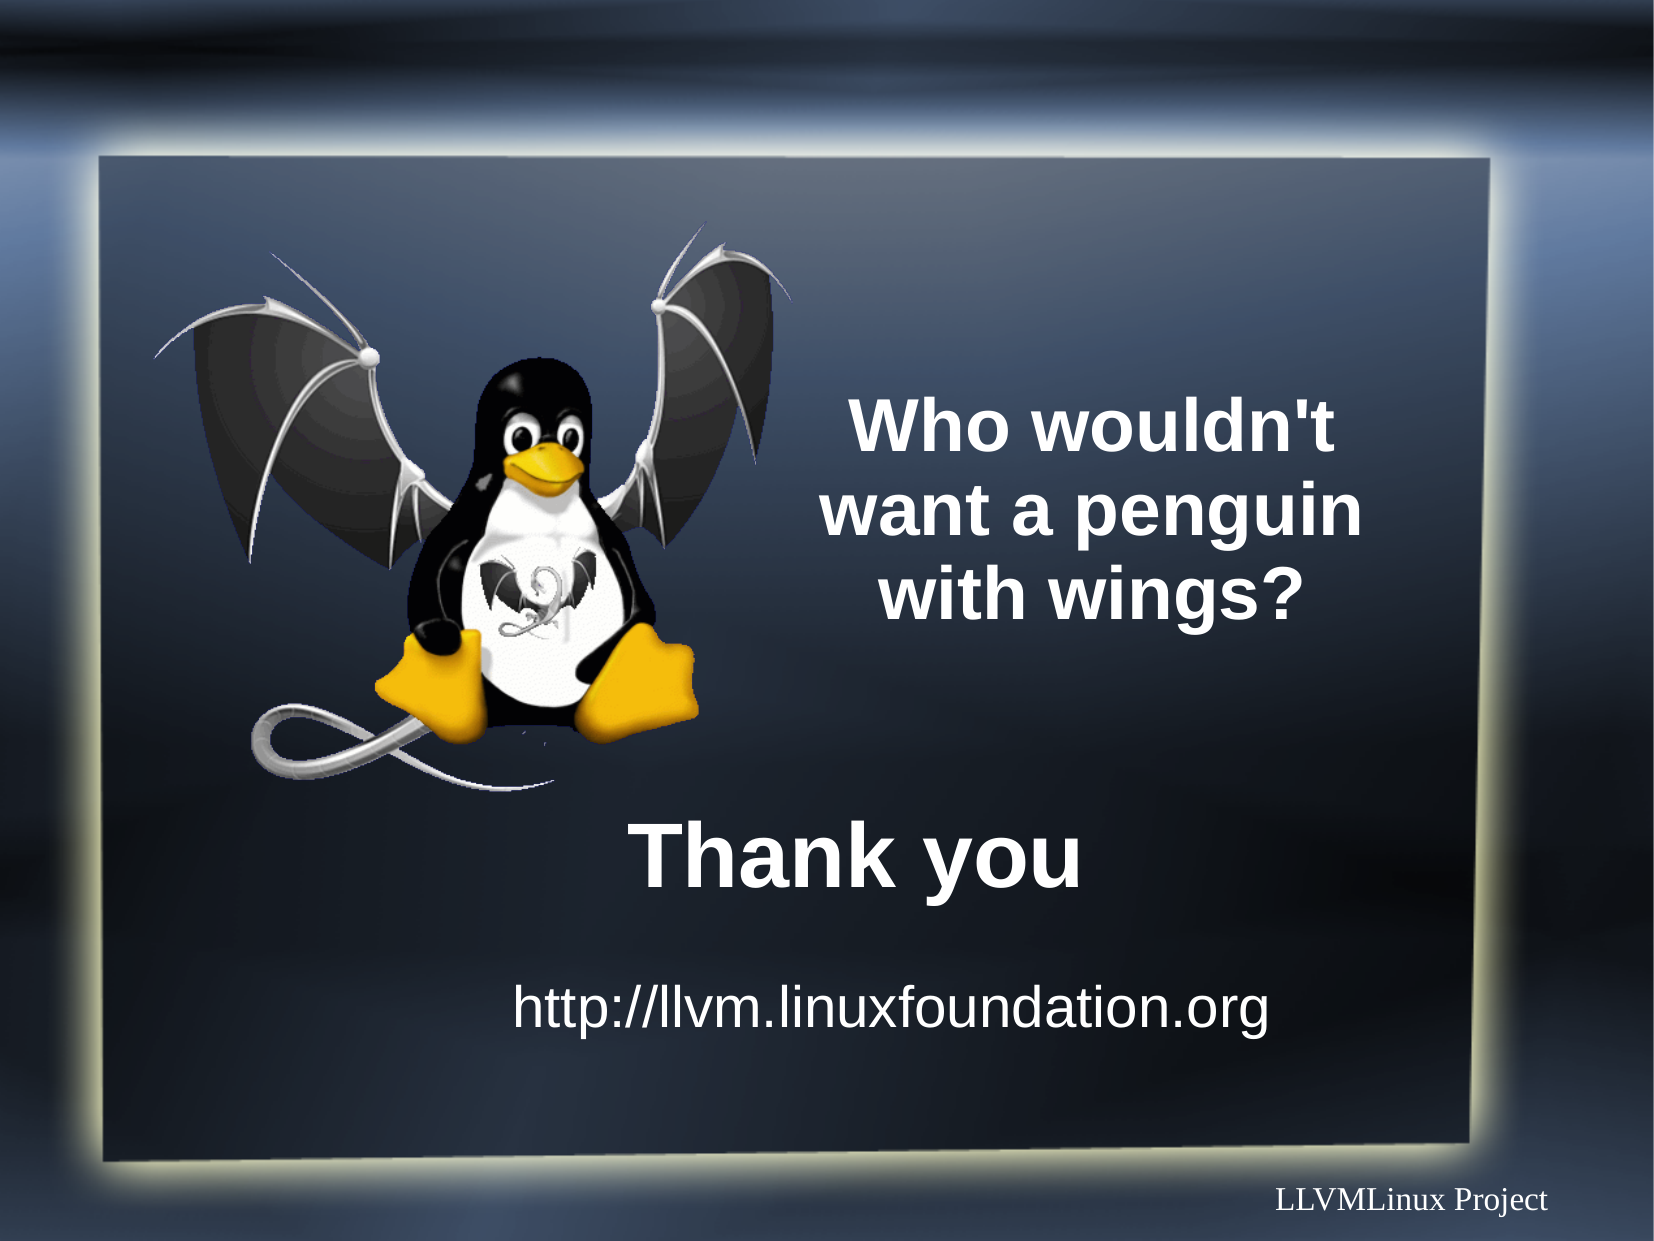

Who wouldn't want a penguin with wings?
# Thank you
http://llvm.linuxfoundation.org